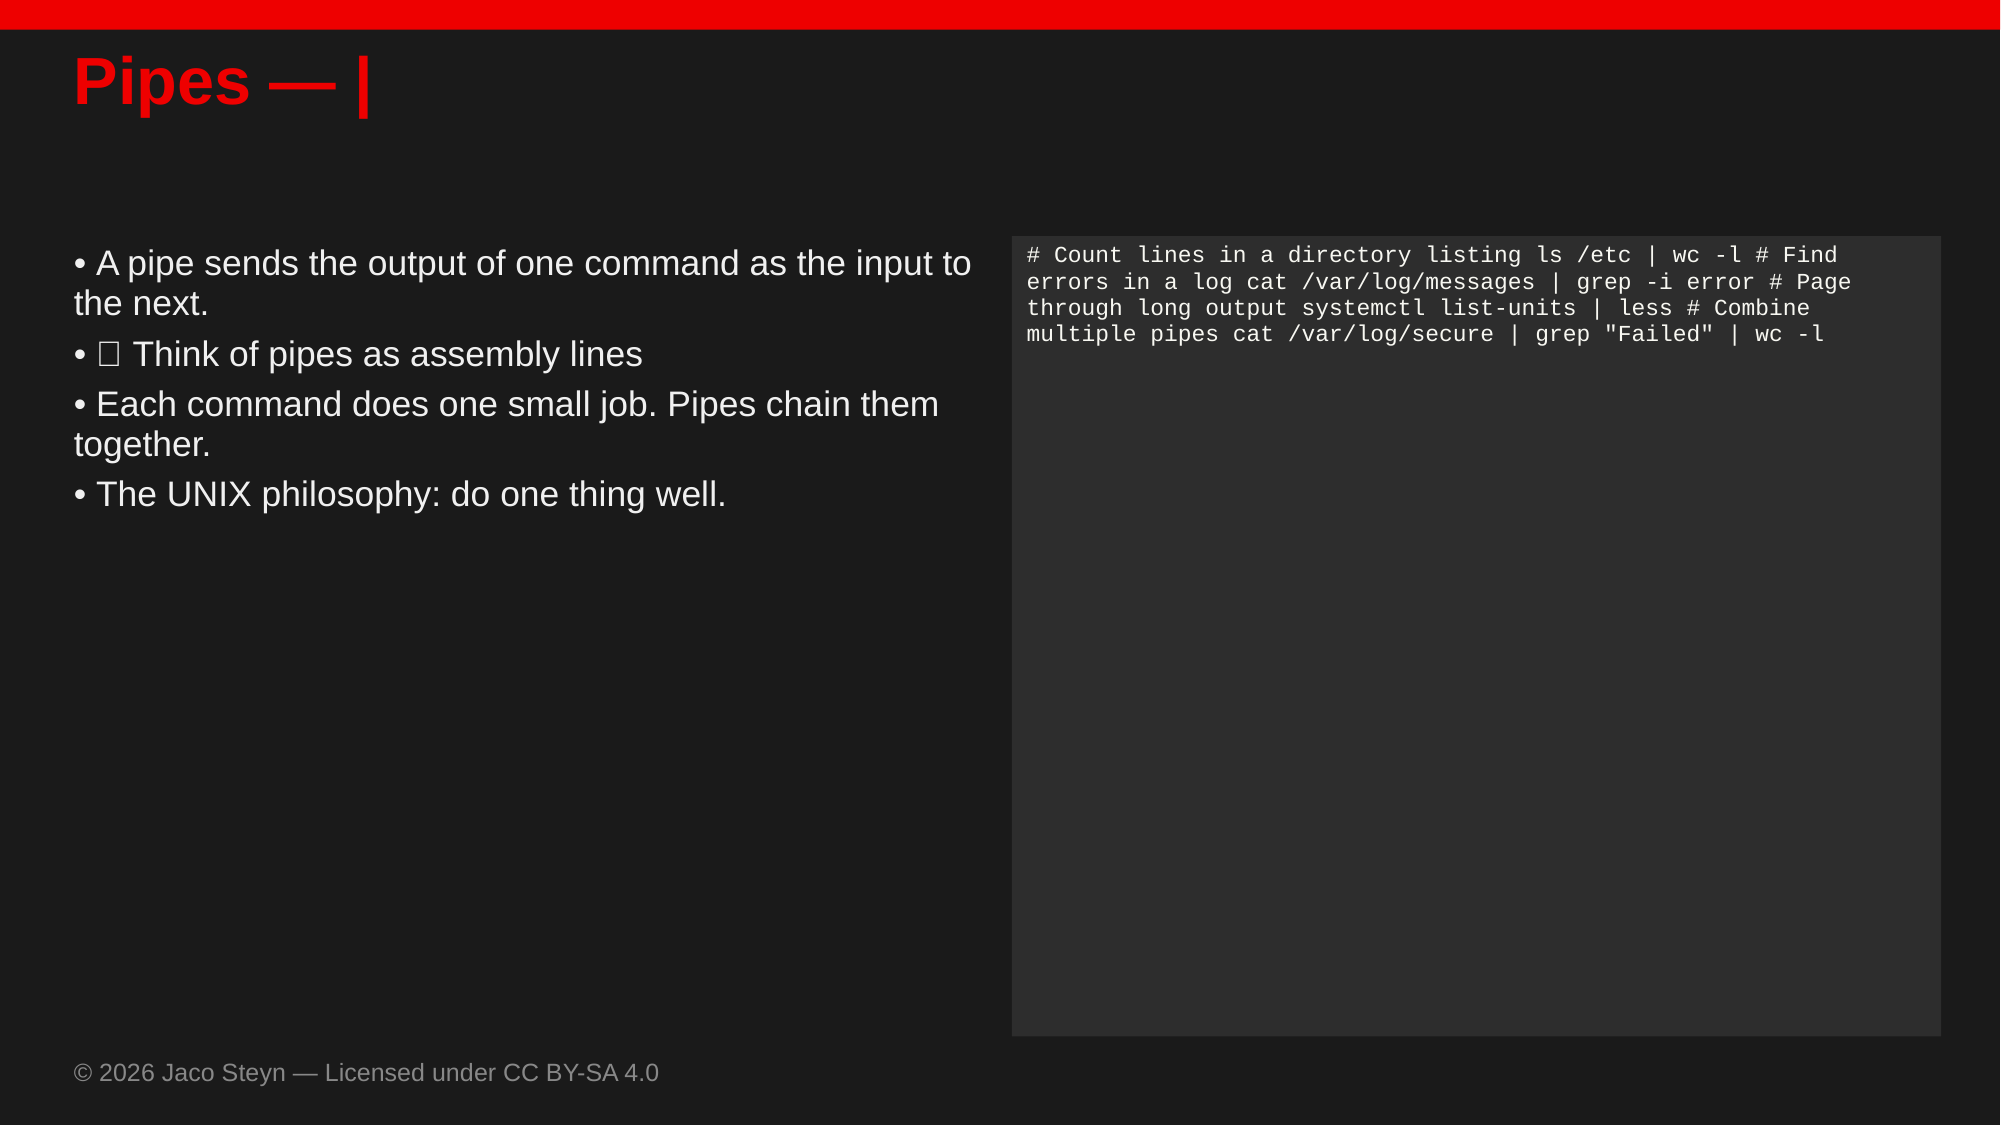

Pipes — |
• A pipe sends the output of one command as the input to the next.
• 💡 Think of pipes as assembly lines
• Each command does one small job. Pipes chain them together.
• The UNIX philosophy: do one thing well.
# Count lines in a directory listing ls /etc | wc -l # Find errors in a log cat /var/log/messages | grep -i error # Page through long output systemctl list-units | less # Combine multiple pipes cat /var/log/secure | grep "Failed" | wc -l
© 2026 Jaco Steyn — Licensed under CC BY-SA 4.0